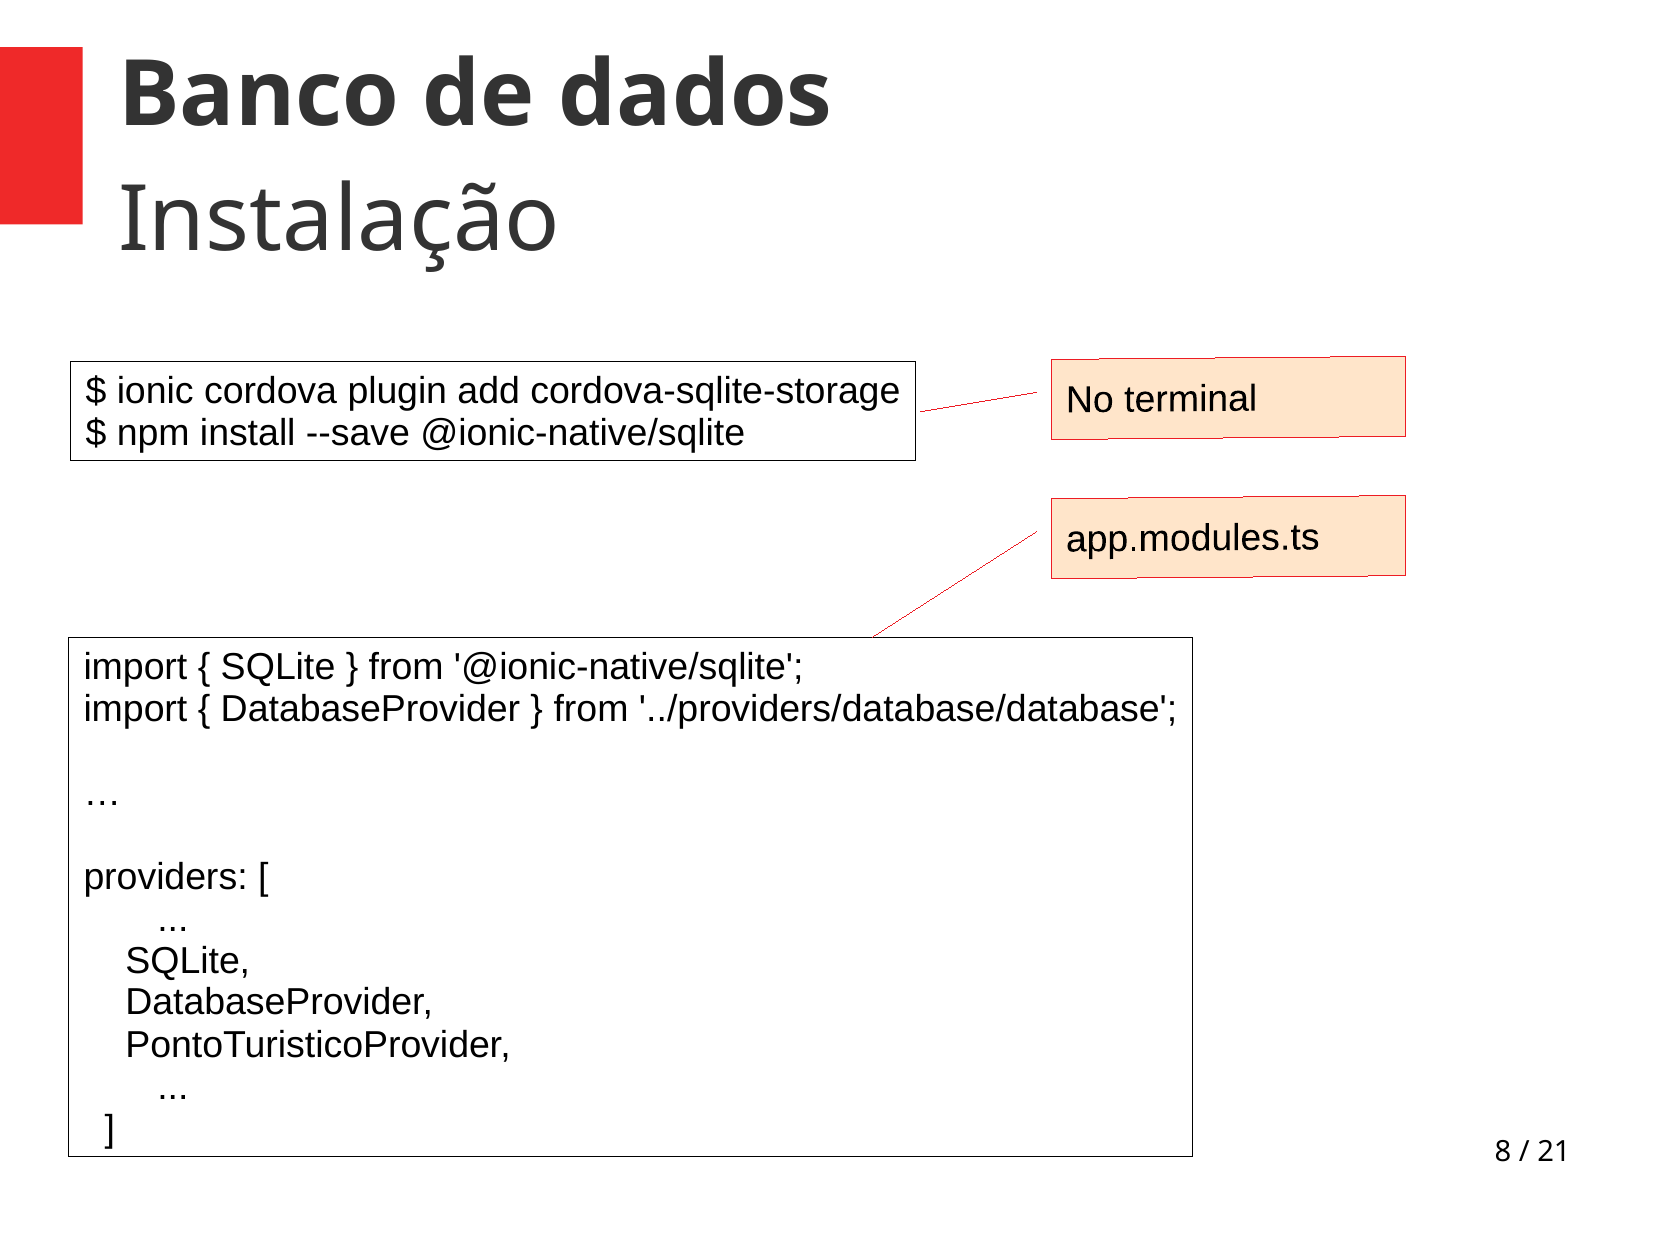

# Banco de dados Instalação
No terminal
$ ionic cordova plugin add cordova-sqlite-storage
$ npm install --save @ionic-native/sqlite
app.modules.ts
import { SQLite } from '@ionic-native/sqlite';
import { DatabaseProvider } from '../providers/database/database';
…
providers: [
	...
 SQLite,
 DatabaseProvider,
 PontoTuristicoProvider,
	...
 ]
8